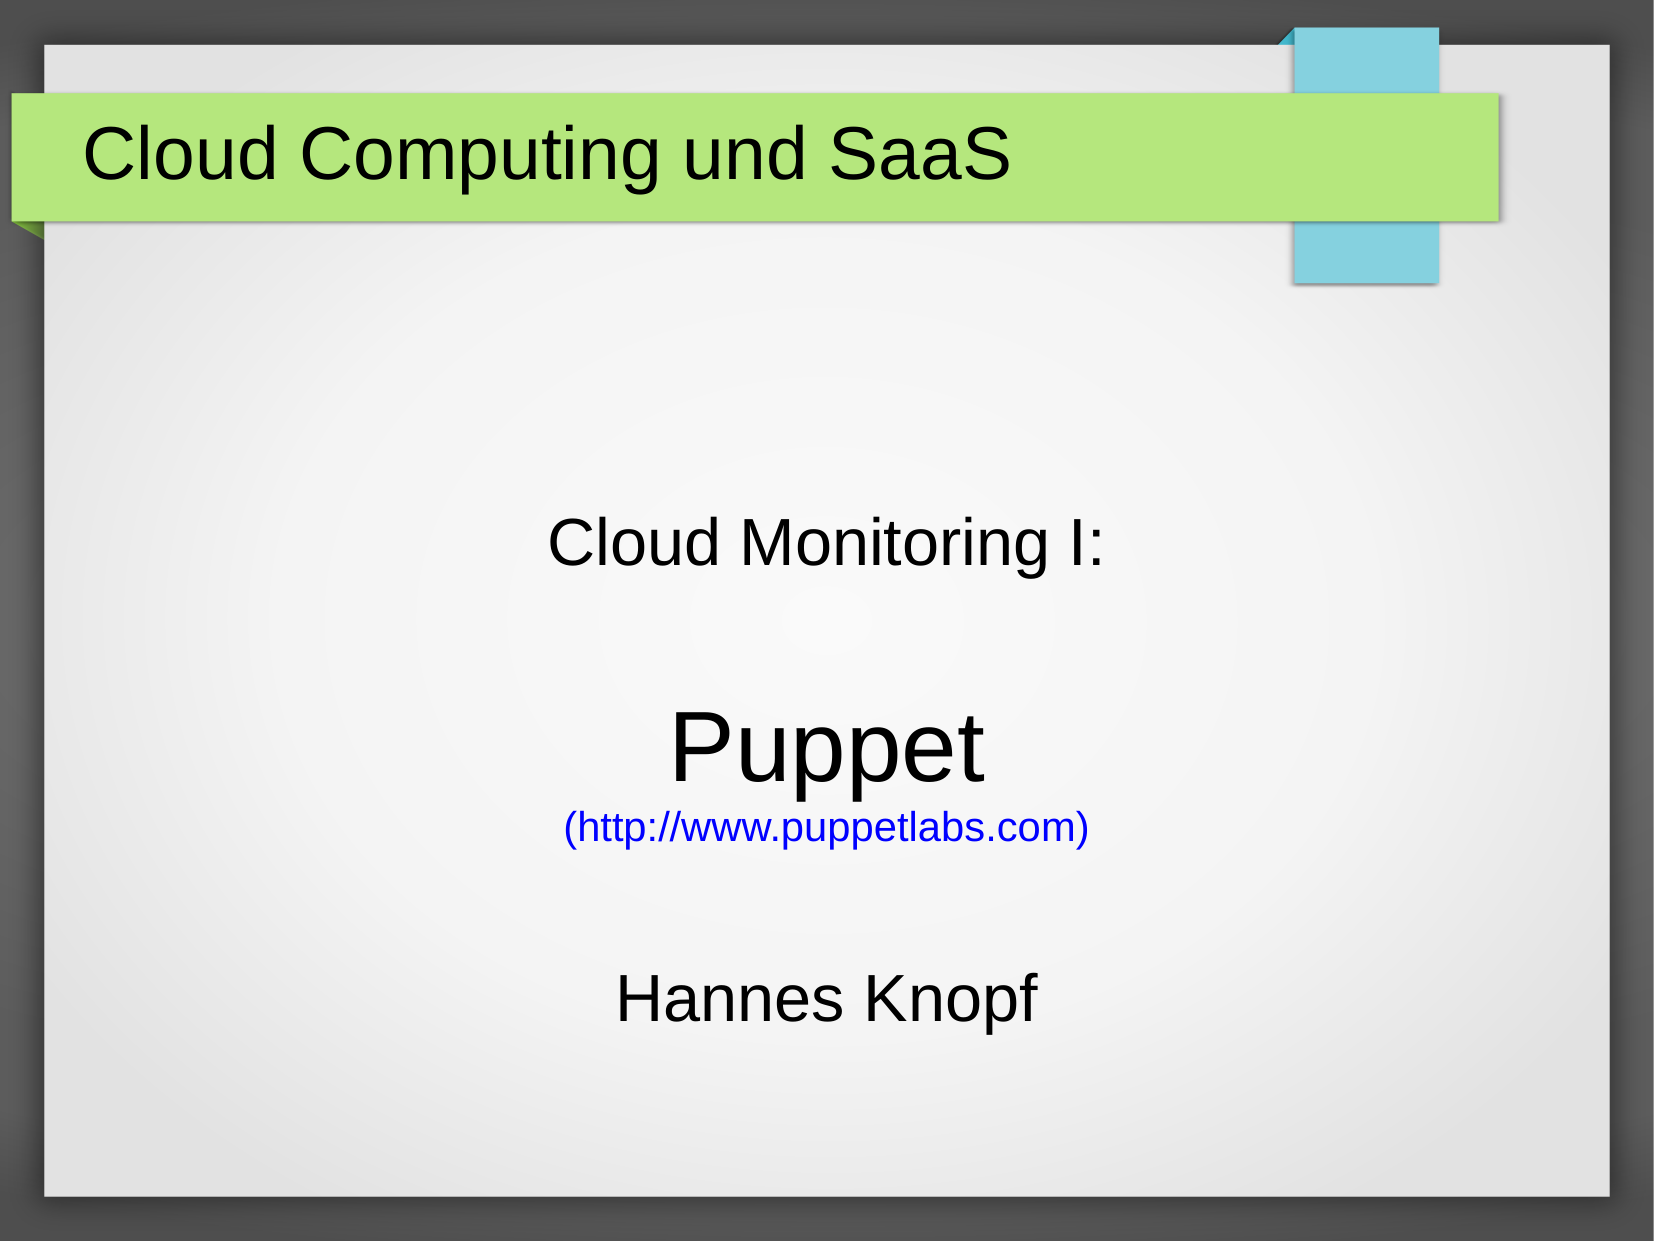

# Cloud Computing und SaaS
Cloud Monitoring I:
Puppet
(http://www.puppetlabs.com)
Hannes Knopf